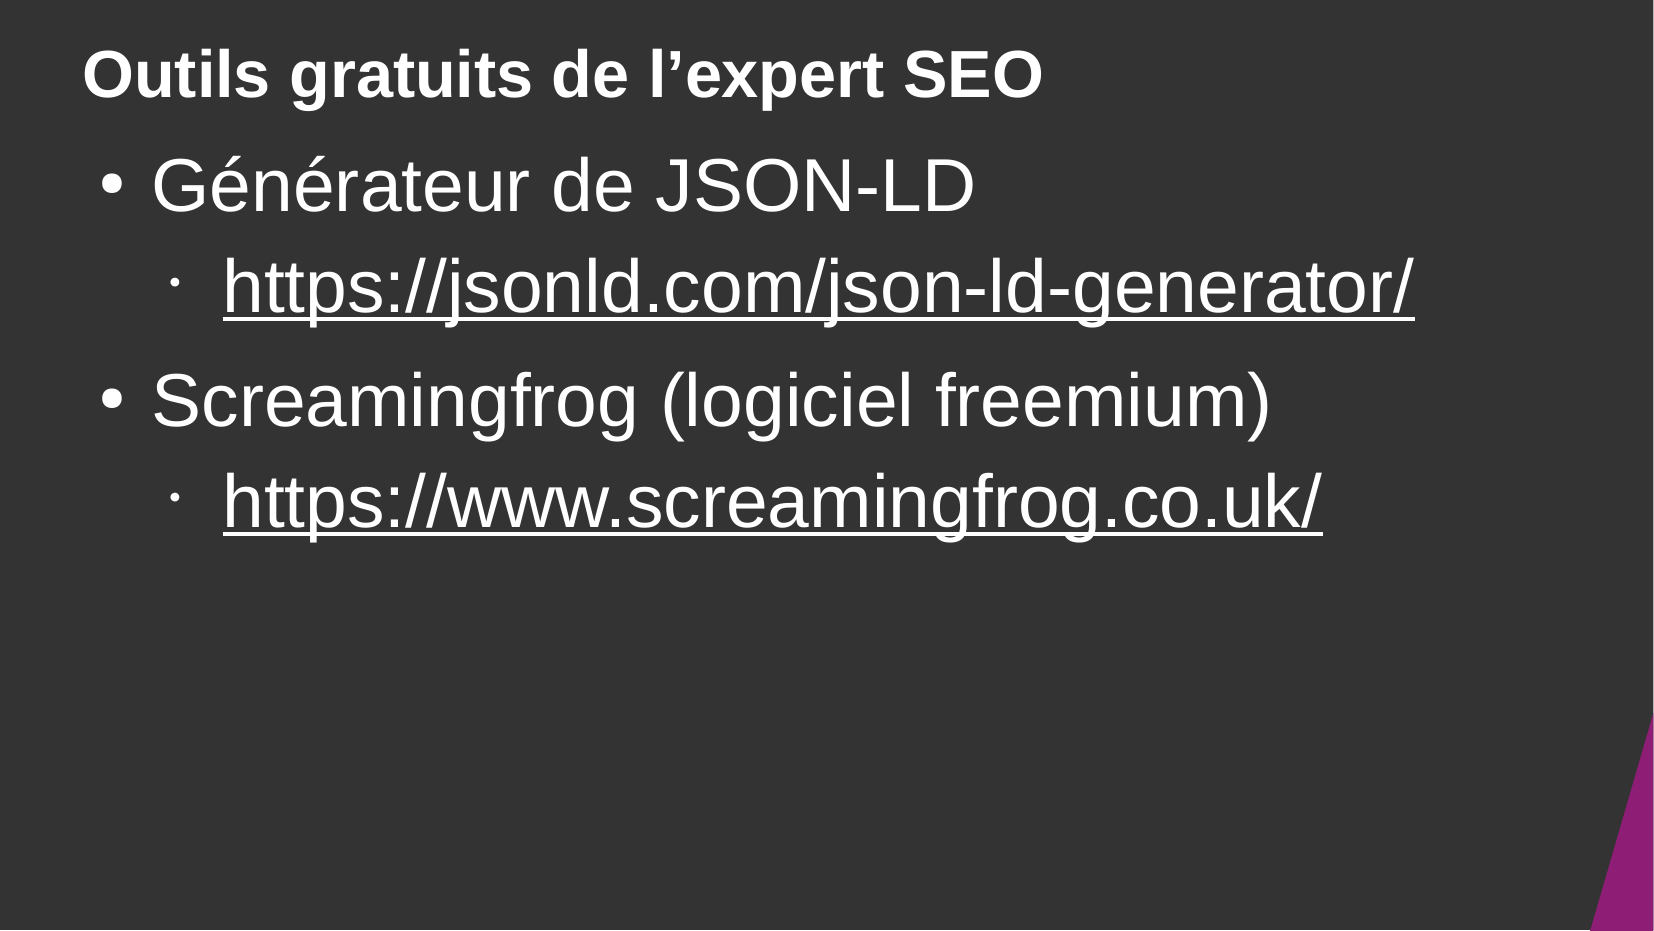

# Outils gratuits de l’expert SEO
Générateur de JSON-LD
https://jsonld.com/json-ld-generator/
Screamingfrog (logiciel freemium)
https://www.screamingfrog.co.uk/